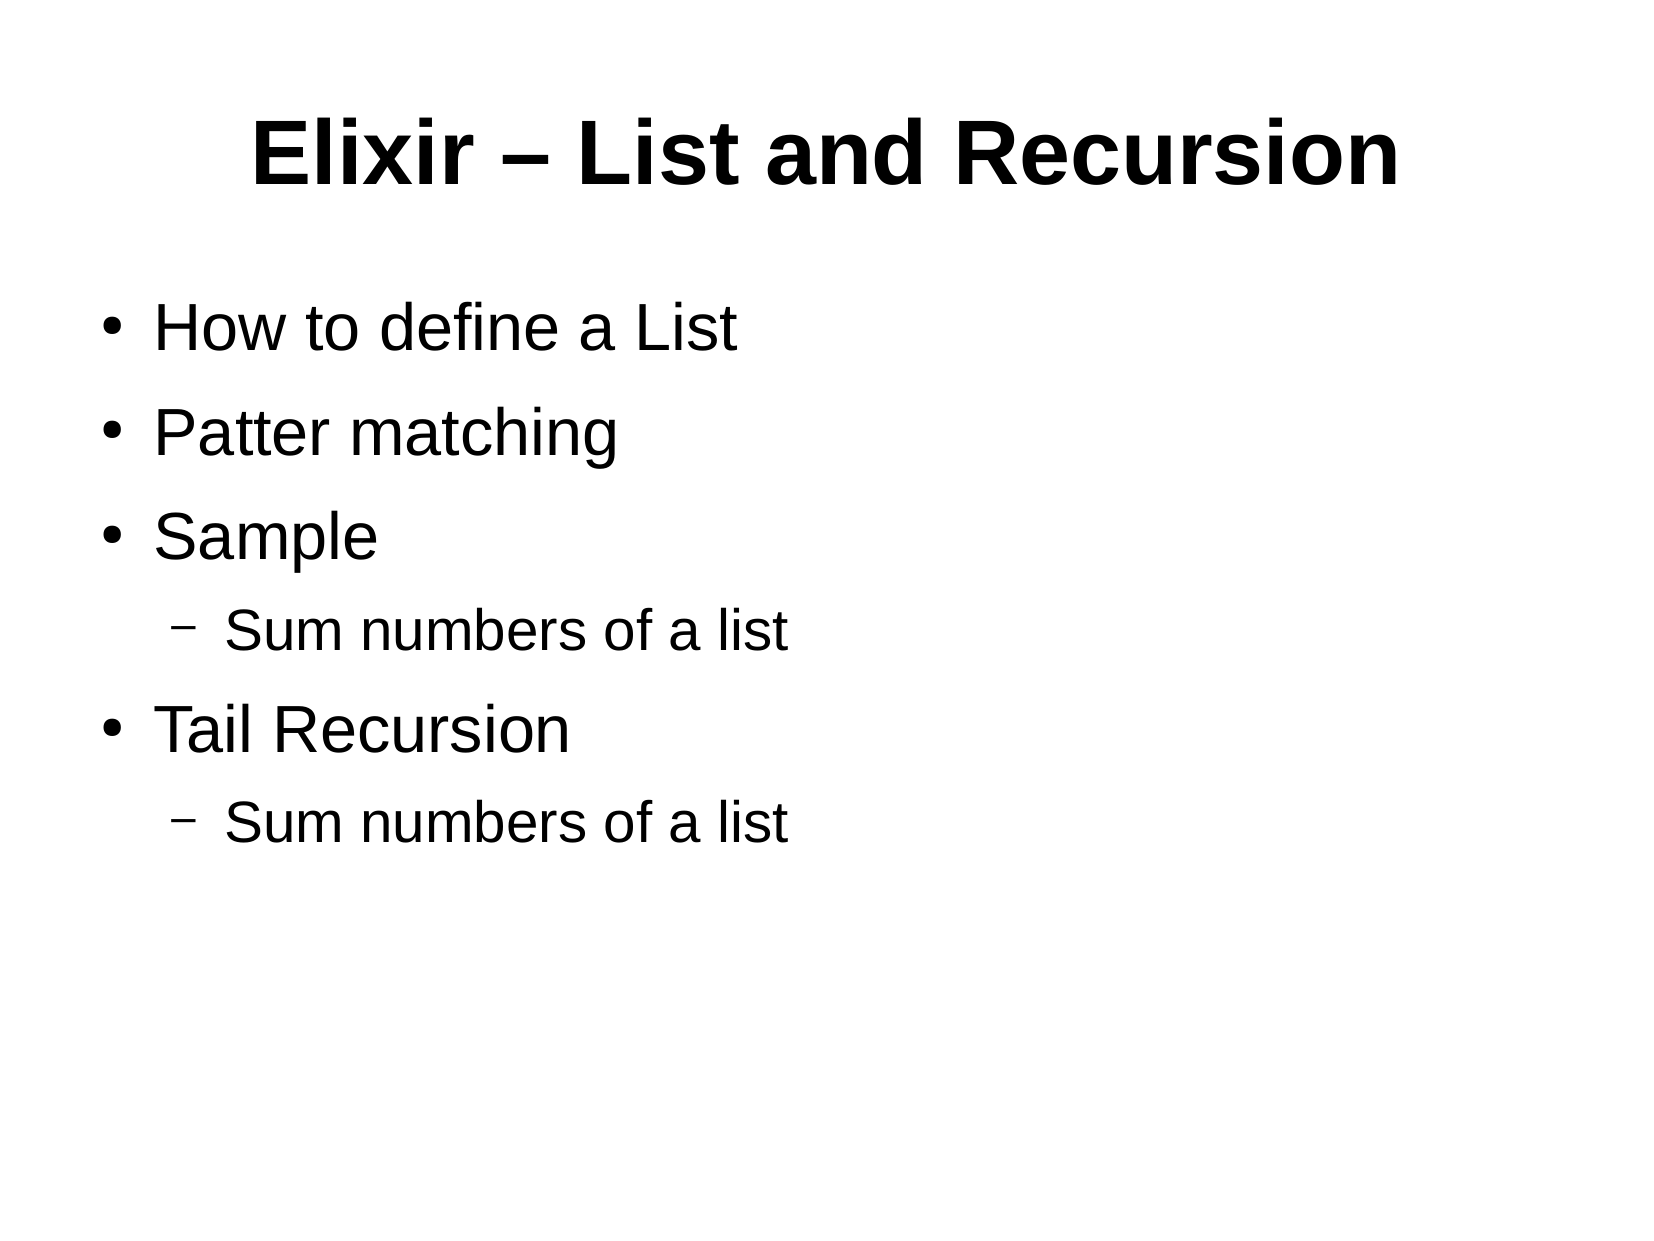

# Elixir – List and Recursion
How to define a List
Patter matching
Sample
Sum numbers of a list
Tail Recursion
Sum numbers of a list